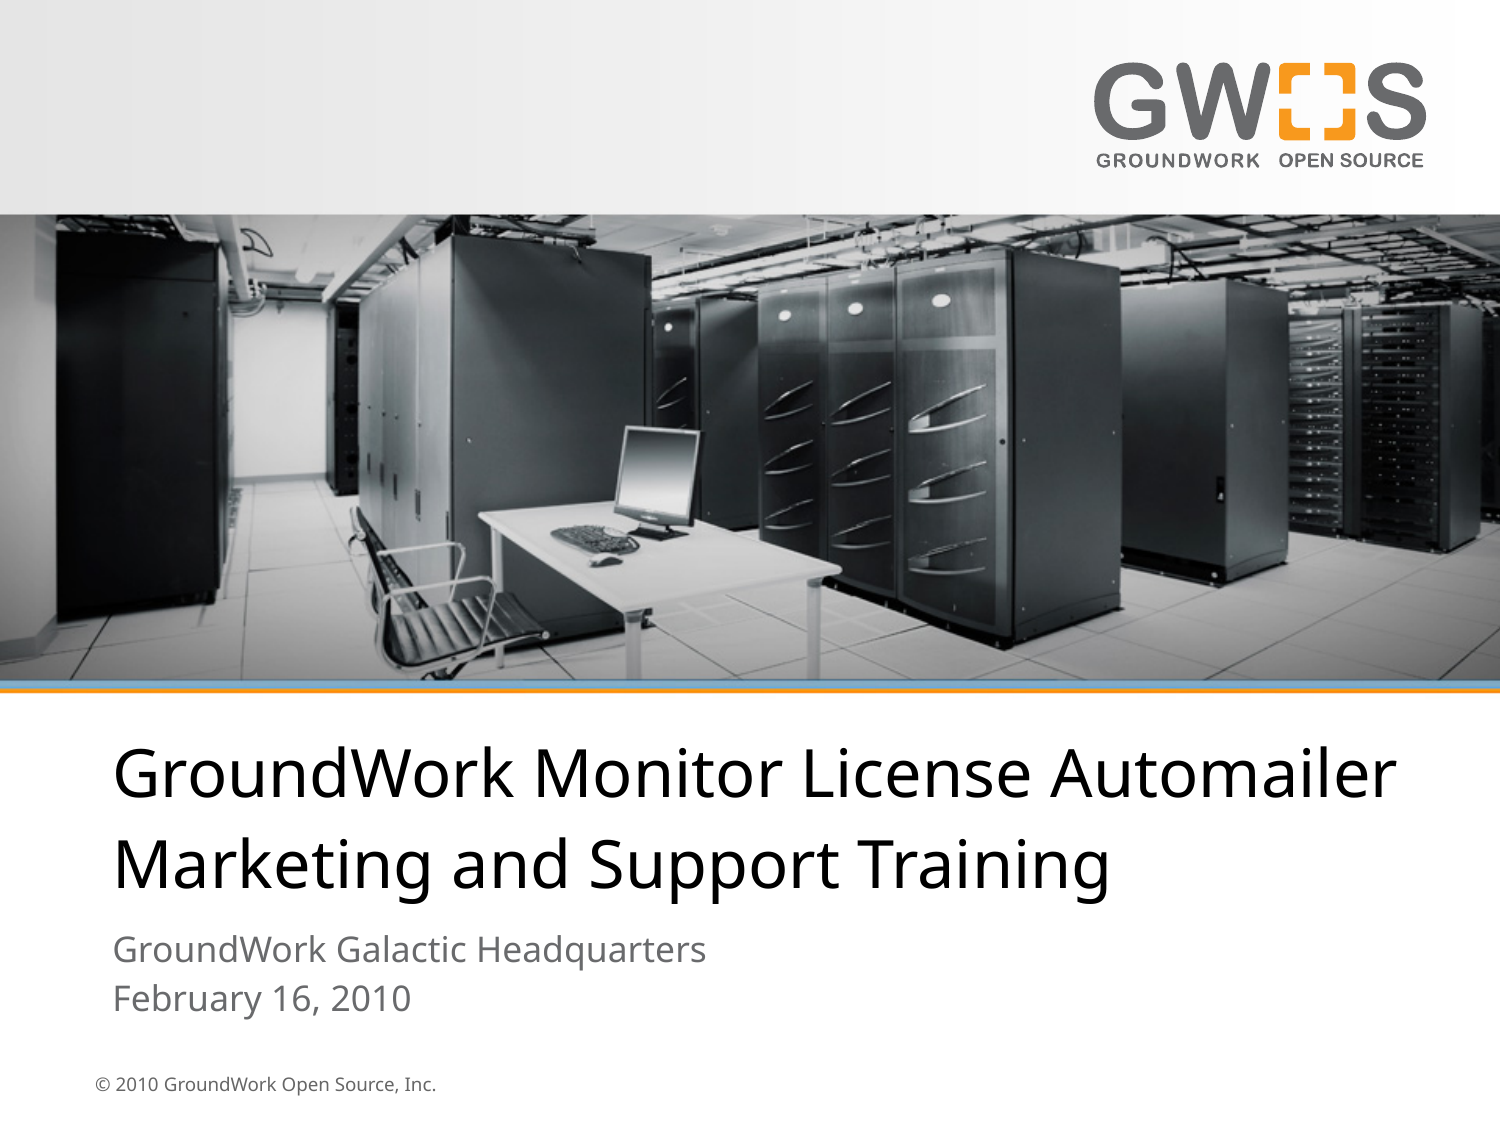

# GroundWork Monitor License Automailer Marketing and Support Training
GroundWork Galactic Headquarters
February 16, 2010